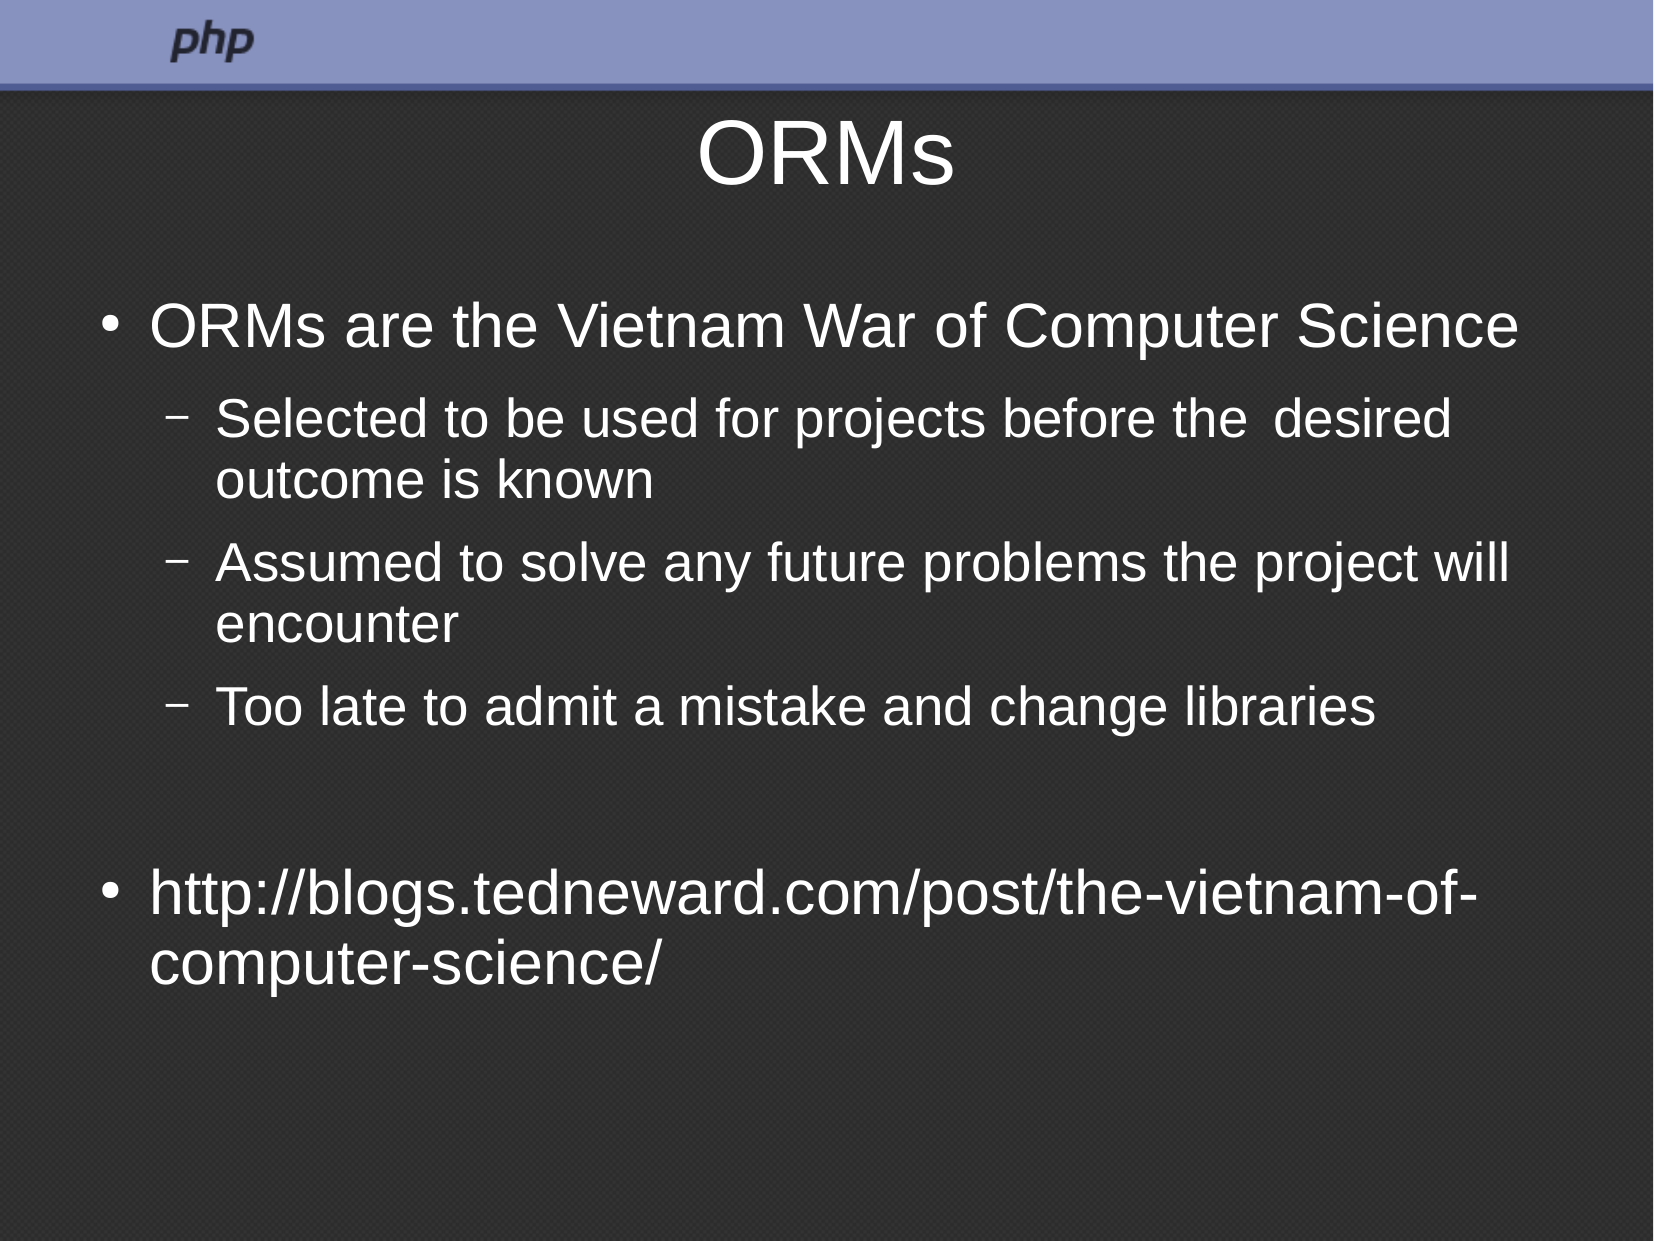

# ORMs
ORMs are the Vietnam War of Computer Science
Selected to be used for projects before the 	desired outcome is known
Assumed to solve any future problems the project will encounter
Too late to admit a mistake and change libraries
http://blogs.tedneward.com/post/the-vietnam-of-computer-science/